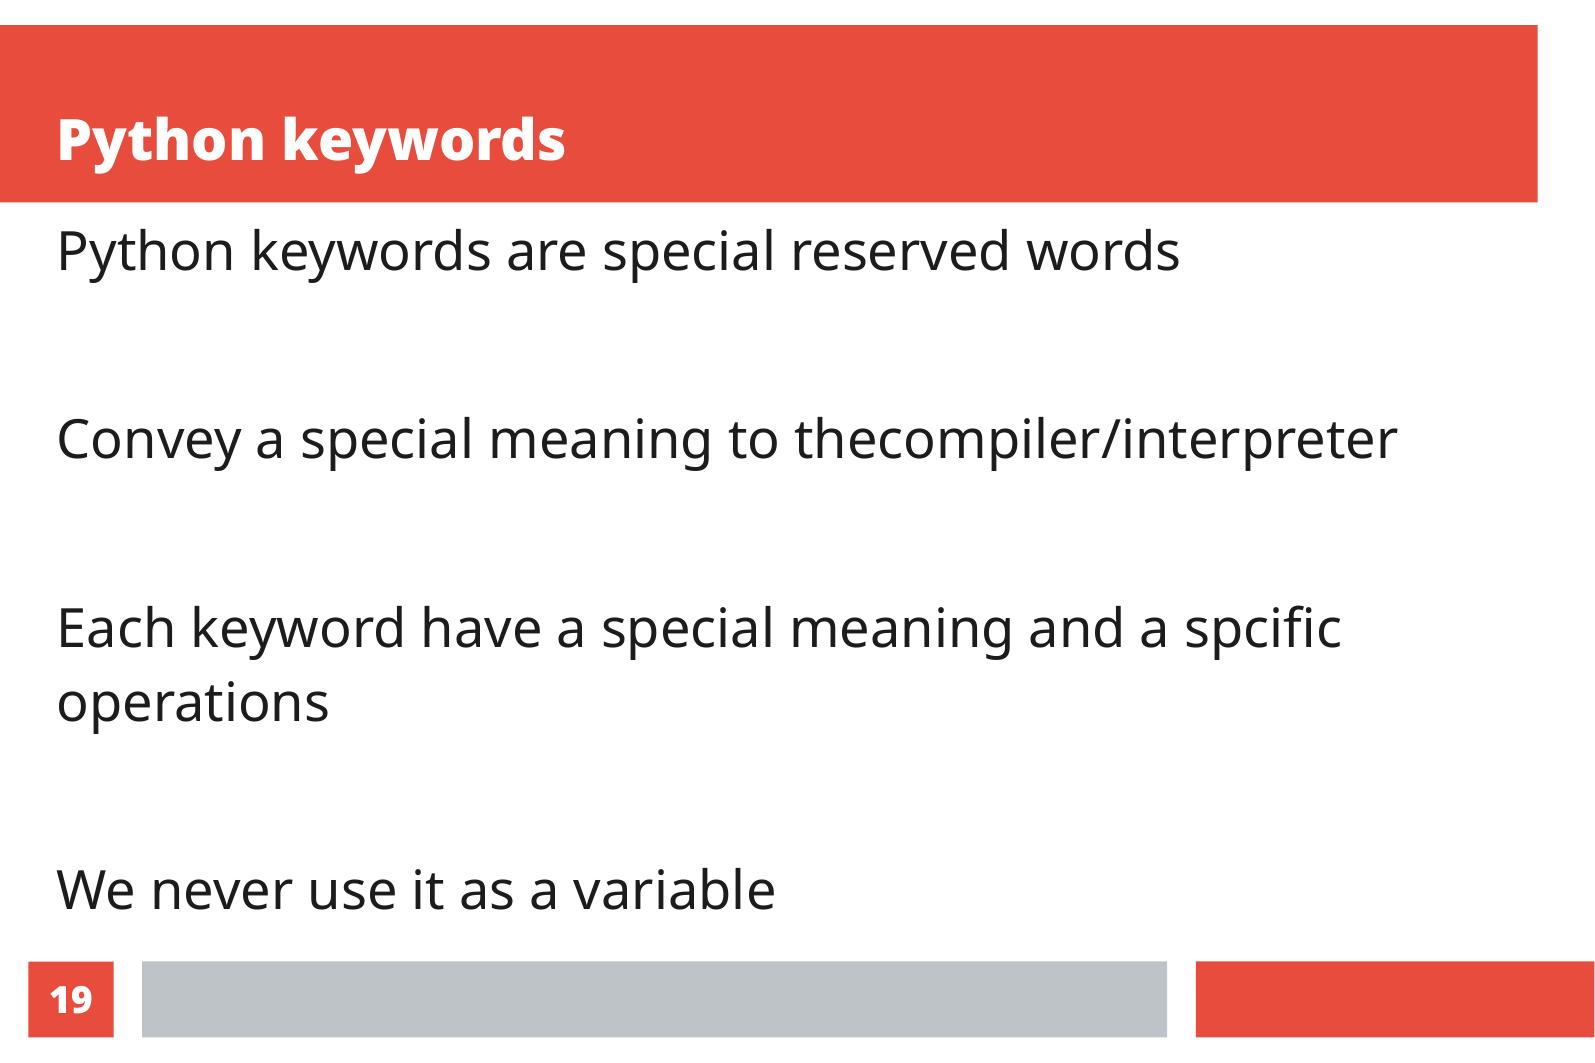

# Python keywords
Python keywords are special reserved words
Convey a special meaning to thecompiler/interpreter
Each keyword have a special meaning and a spcific operations
We never use it as a variable
19